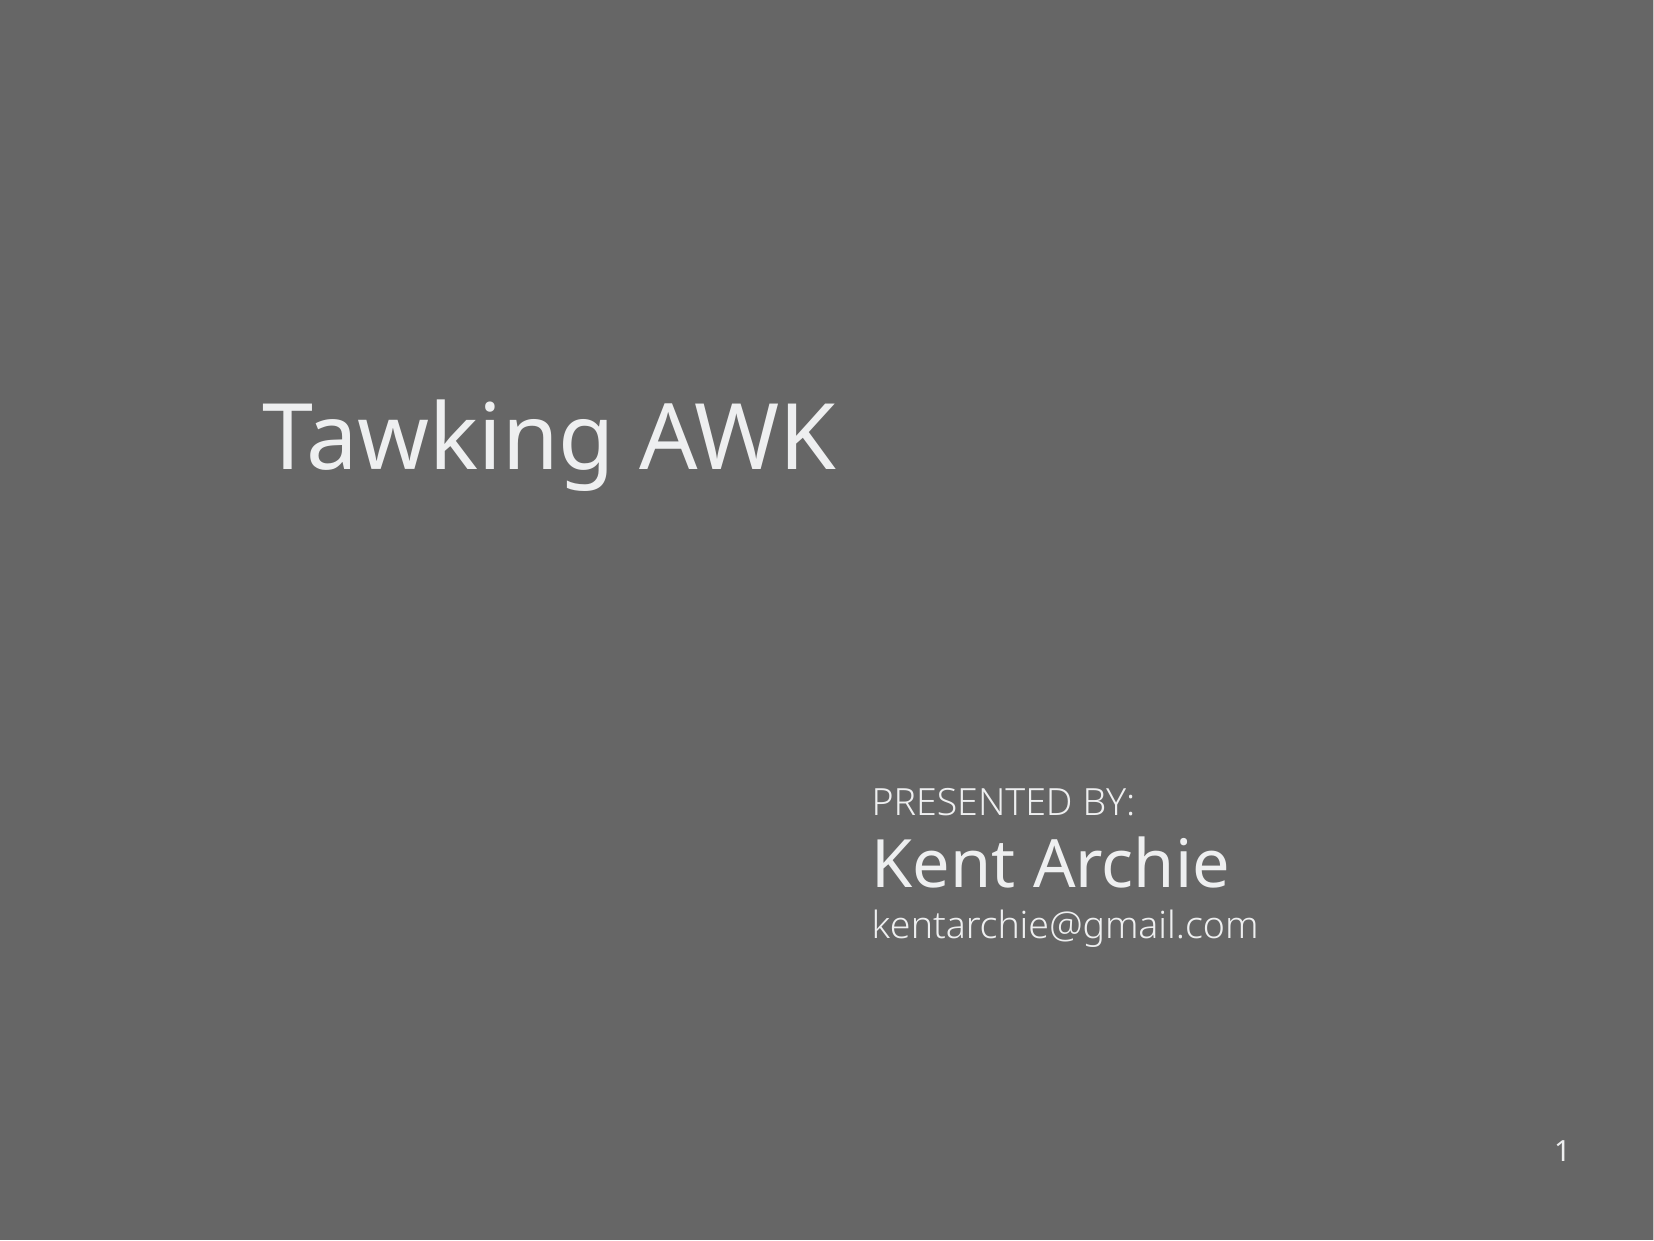

# Tawking AWK
PRESENTED BY:
Kent Archie
kentarchie@gmail.com
1